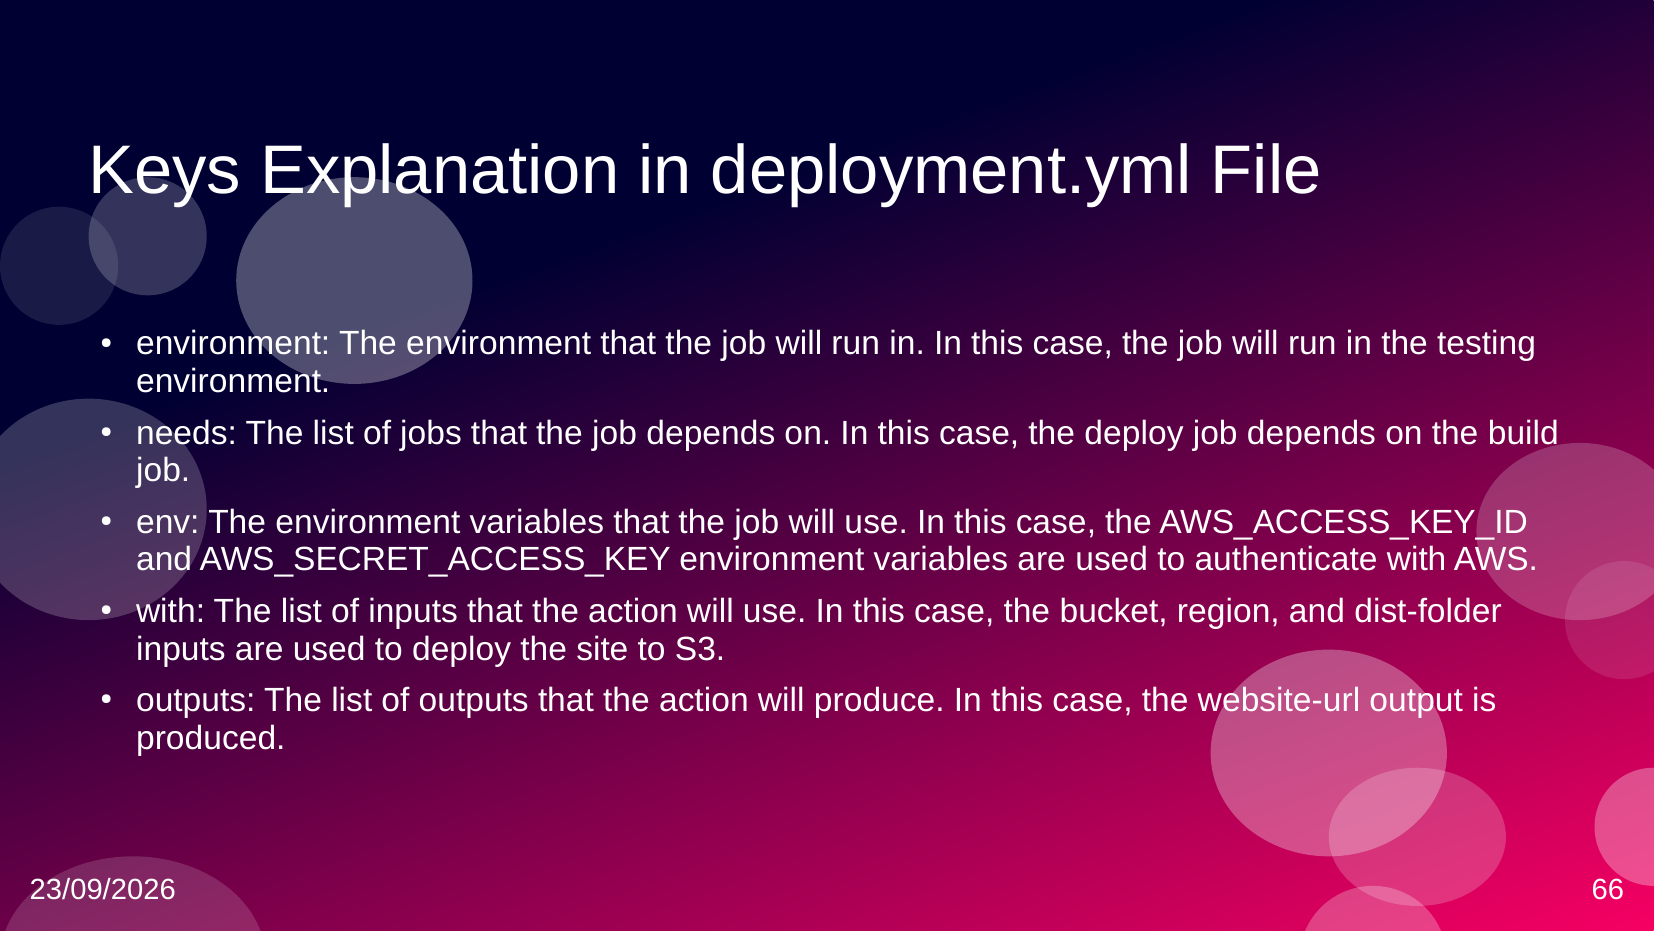

# Keys Explanation in deployment.yml File
environment: The environment that the job will run in. In this case, the job will run in the testing environment.
needs: The list of jobs that the job depends on. In this case, the deploy job depends on the build job.
env: The environment variables that the job will use. In this case, the AWS_ACCESS_KEY_ID and AWS_SECRET_ACCESS_KEY environment variables are used to authenticate with AWS.
with: The list of inputs that the action will use. In this case, the bucket, region, and dist-folder inputs are used to deploy the site to S3.
outputs: The list of outputs that the action will produce. In this case, the website-url output is produced.
66